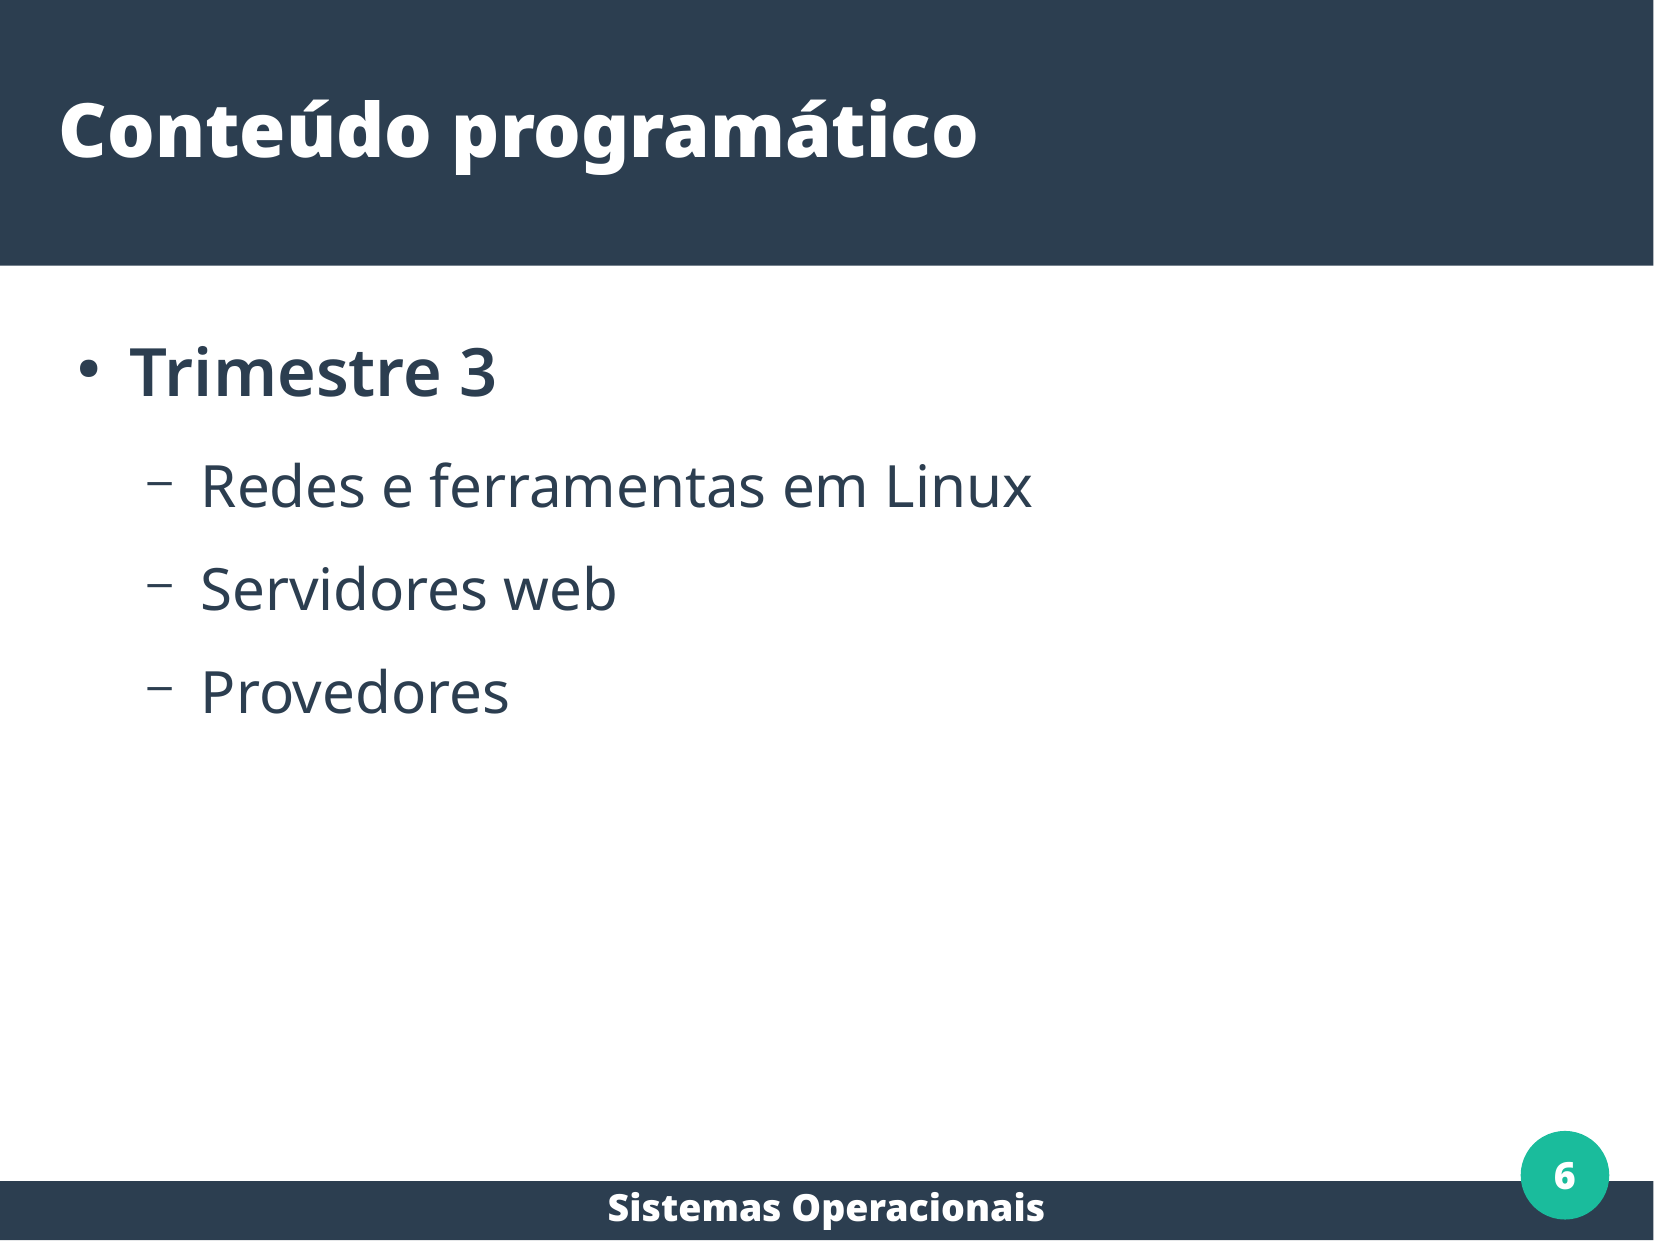

# Conteúdo programático
Trimestre 3
Redes e ferramentas em Linux
Servidores web
Provedores
6
Sistemas Operacionais